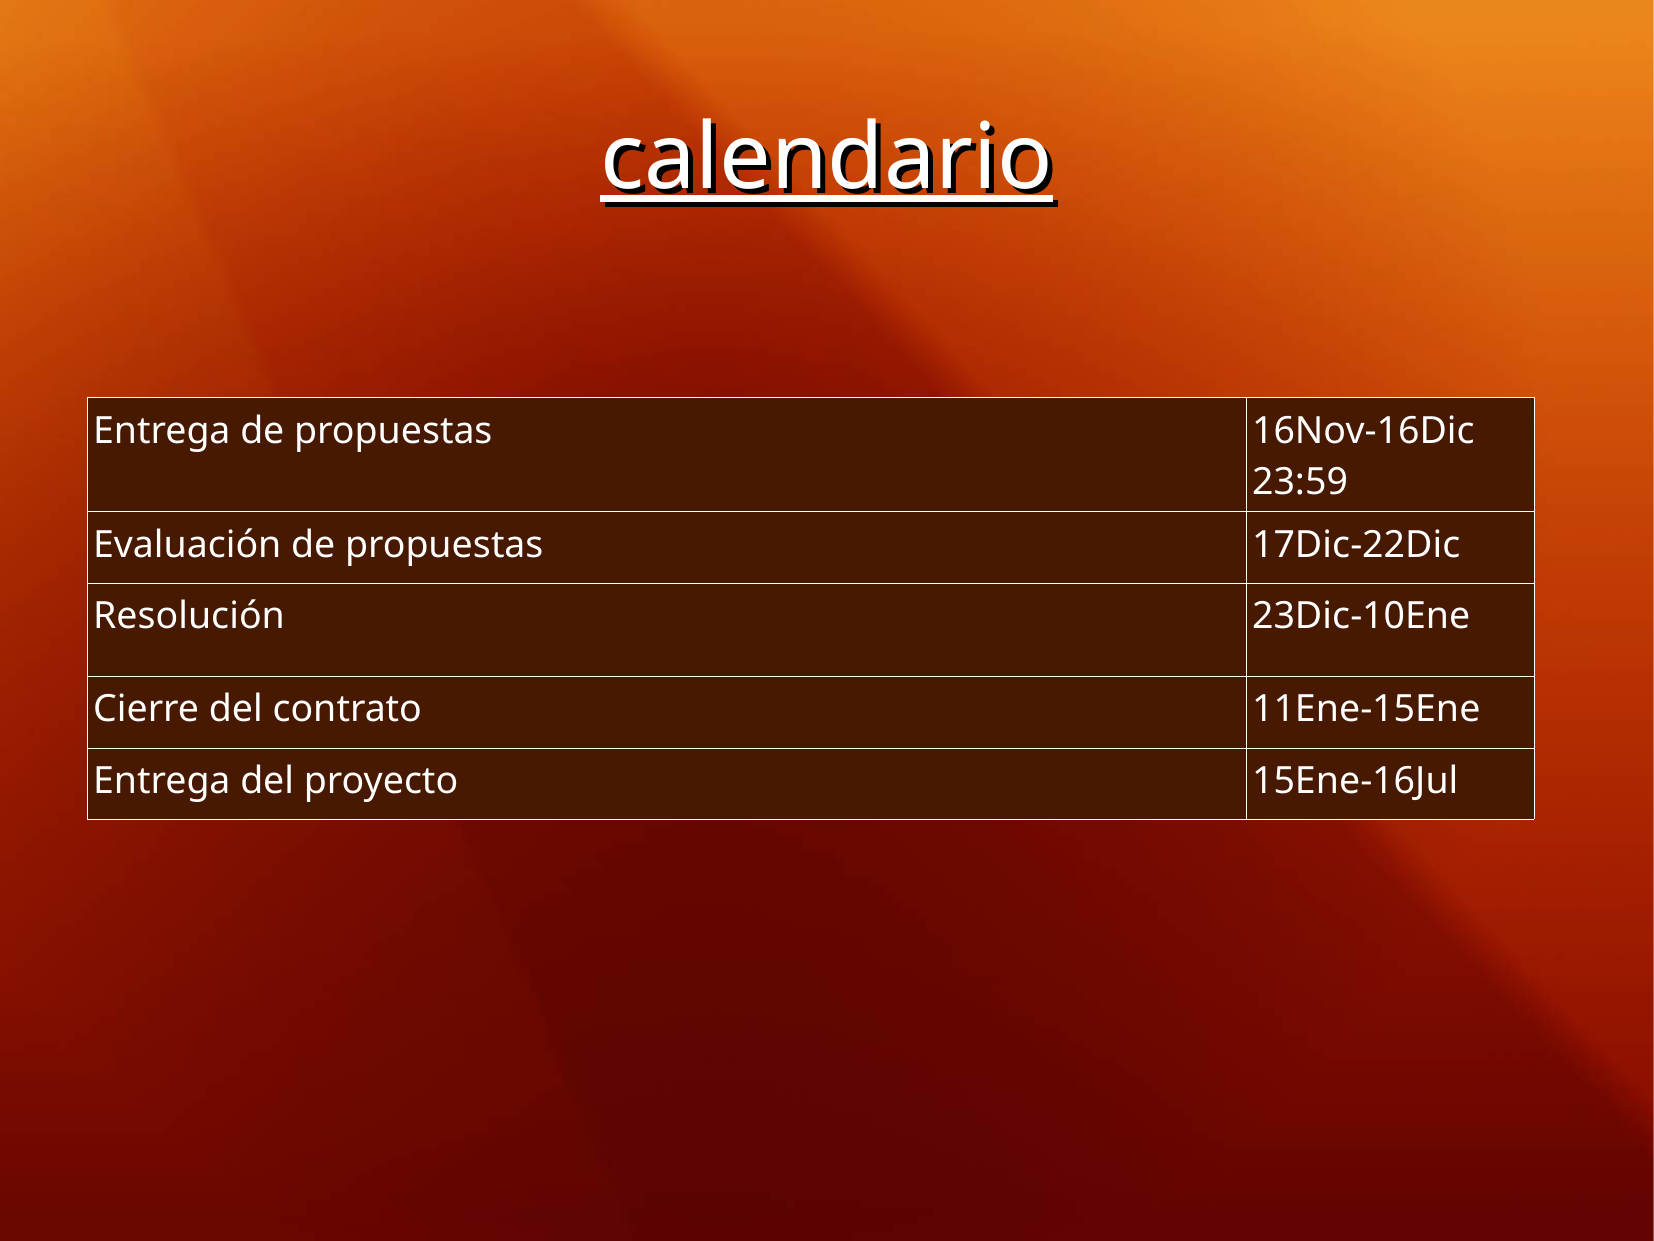

# calendario
| Entrega de propuestas | 16Nov-16Dic 23:59 |
| --- | --- |
| Evaluación de propuestas | 17Dic-22Dic |
| Resolución | 23Dic-10Ene |
| Cierre del contrato | 11Ene-15Ene |
| Entrega del proyecto | 15Ene-16Jul |